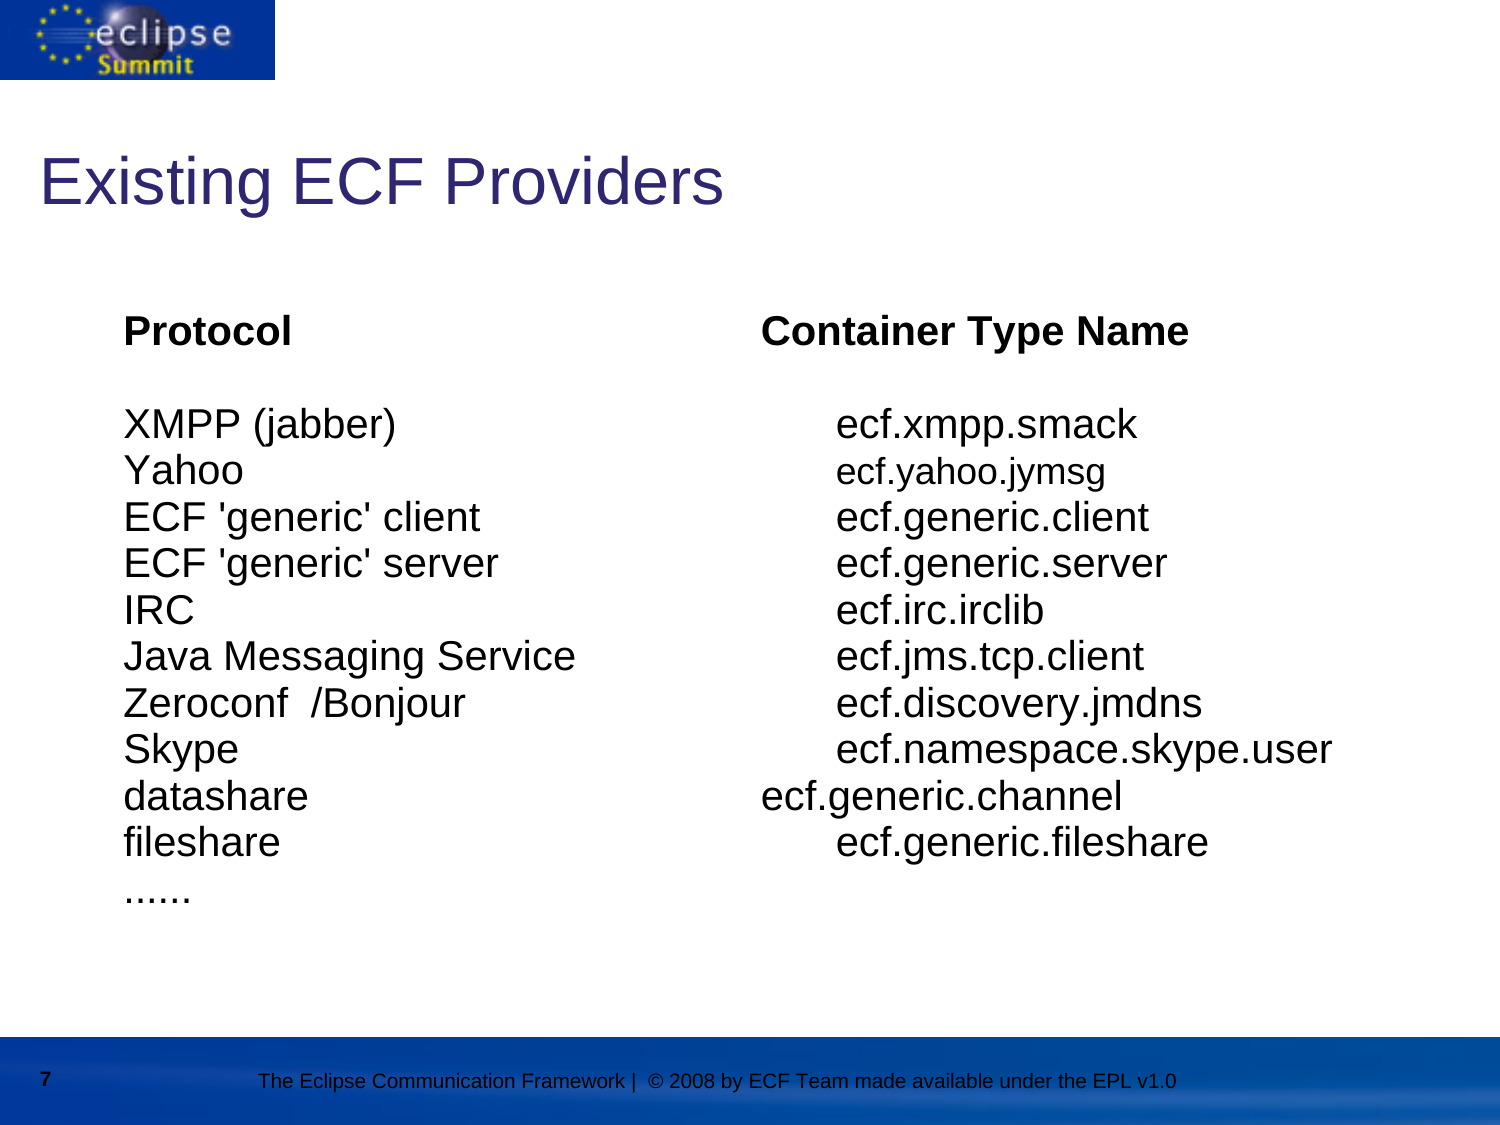

# Existing ECF Providers
Protocol							Container Type Name
XMPP (jabber)						ecf.xmpp.smack
Yahoo								ecf.yahoo.jymsg
ECF 'generic' client					ecf.generic.client
ECF 'generic' server					ecf.generic.server
IRC									ecf.irc.irclib
Java Messaging Service				ecf.jms.tcp.client
Zeroconf	/Bonjour					ecf.discovery.jmdns
Skype								ecf.namespace.skype.user
datashare							ecf.generic.channel
fileshare								ecf.generic.fileshare
......
7